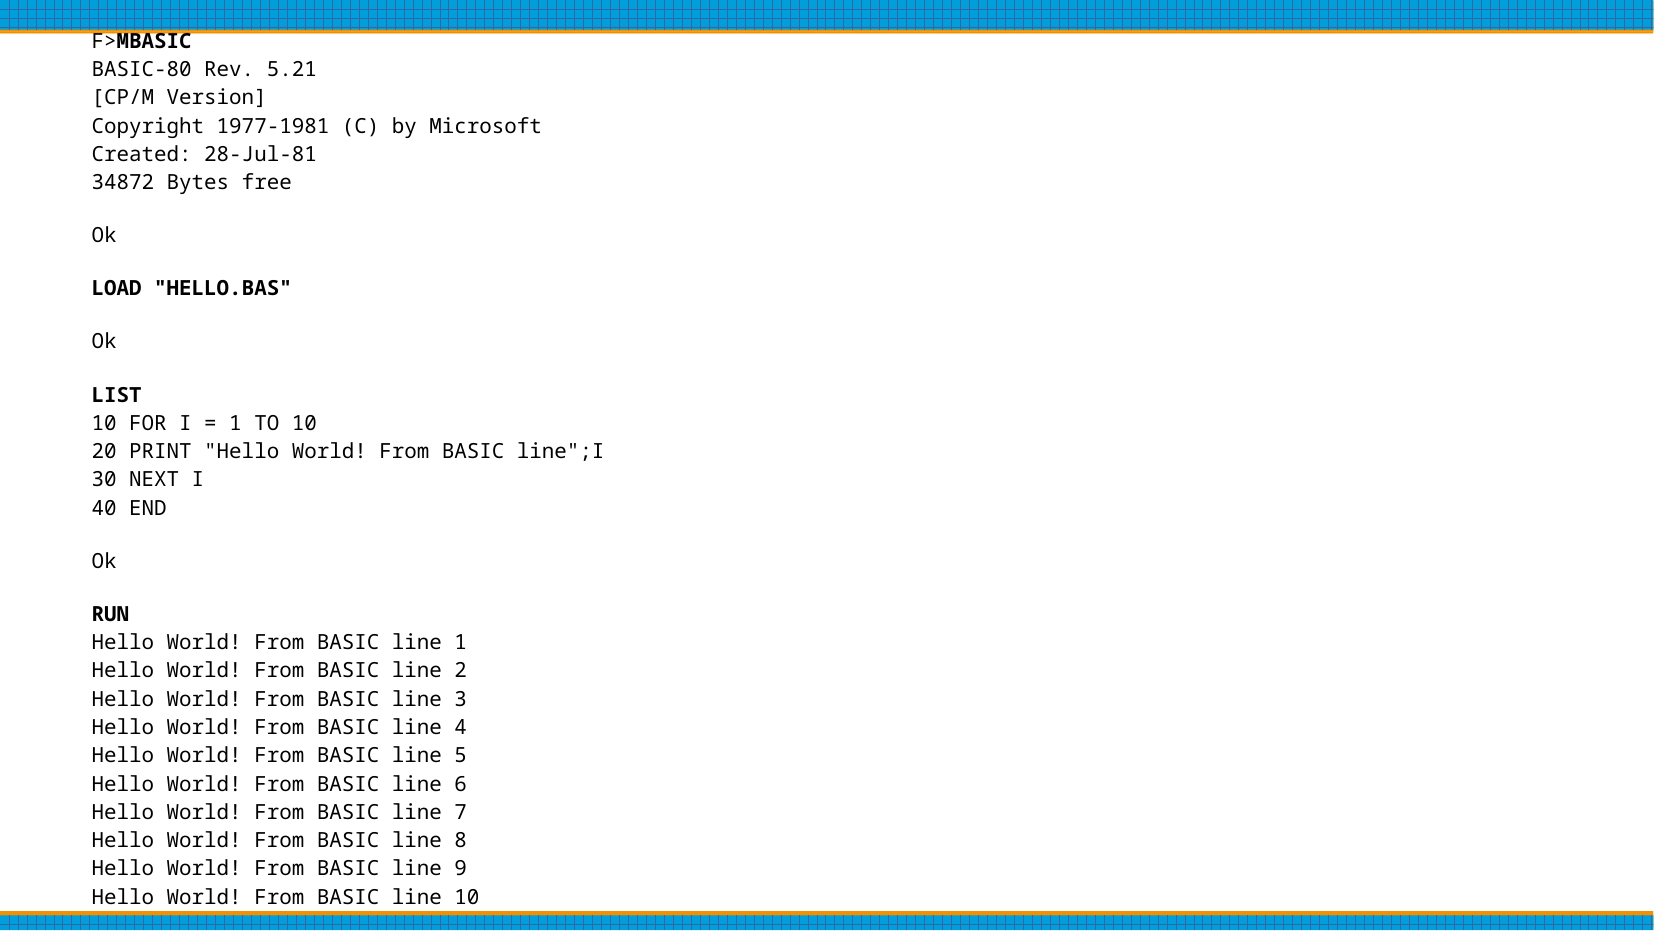

The sample program for BASIC is a looped take on the classic Hello World program using CP/M MBASIC
F>MBASIC
BASIC-80 Rev. 5.21
[CP/M Version]
Copyright 1977-1981 (C) by Microsoft
Created: 28-Jul-81
34872 Bytes free
Ok
LOAD "HELLO.BAS"
Ok
LIST
10 FOR I = 1 TO 10
20 PRINT "Hello World! From BASIC line";I
30 NEXT I
40 END
Ok
RUN
Hello World! From BASIC line 1
Hello World! From BASIC line 2
Hello World! From BASIC line 3
Hello World! From BASIC line 4
Hello World! From BASIC line 5
Hello World! From BASIC line 6
Hello World! From BASIC line 7
Hello World! From BASIC line 8
Hello World! From BASIC line 9
Hello World! From BASIC line 10
Ok